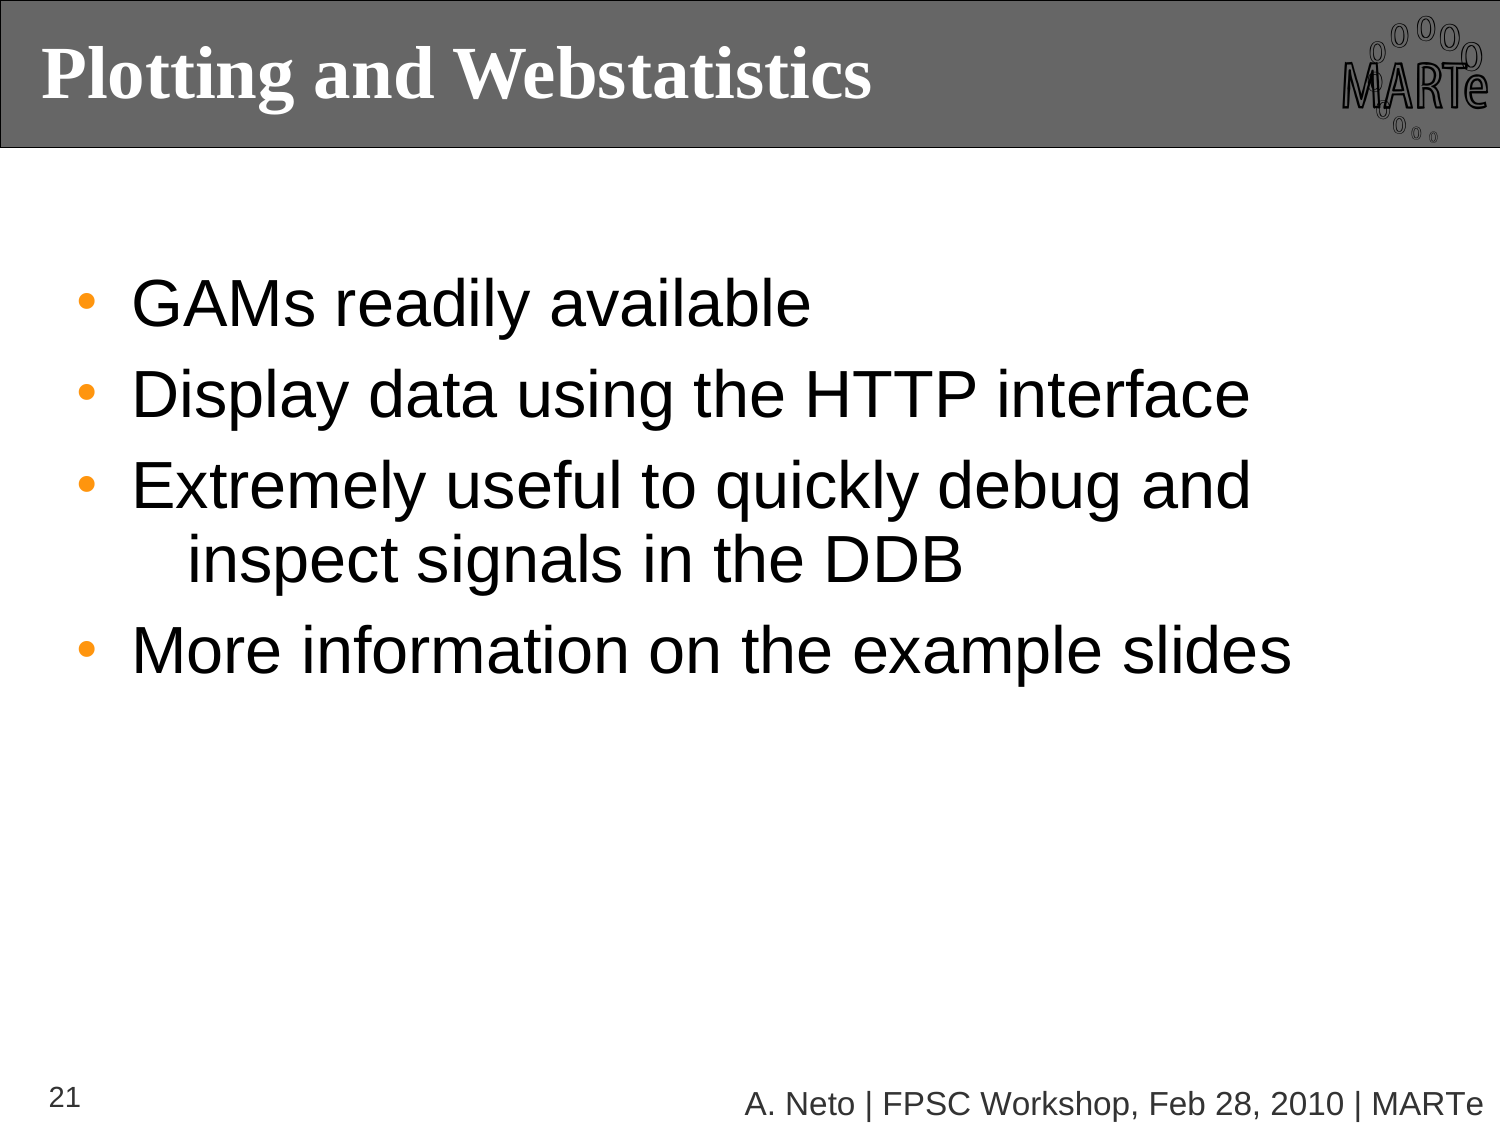

# Plotting and Webstatistics
GAMs readily available
Display data using the HTTP interface
Extremely useful to quickly debug and inspect signals in the DDB
More information on the example slides